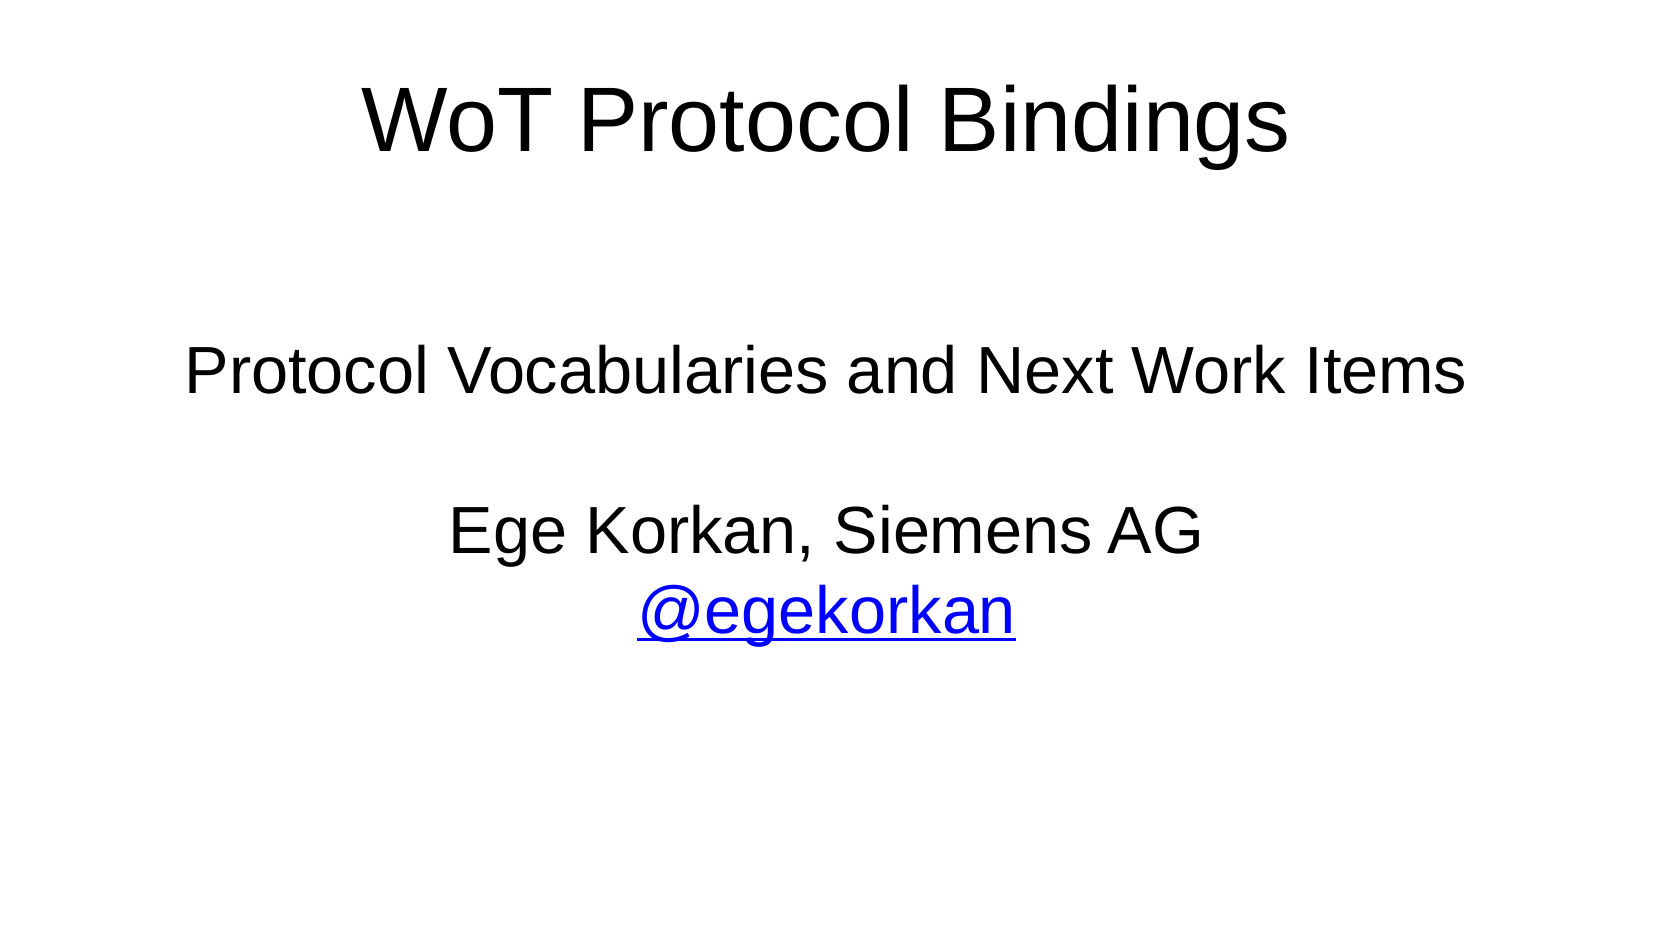

WoT Protocol Bindings
Protocol Vocabularies and Next Work Items
Ege Korkan, Siemens AG
@egekorkan